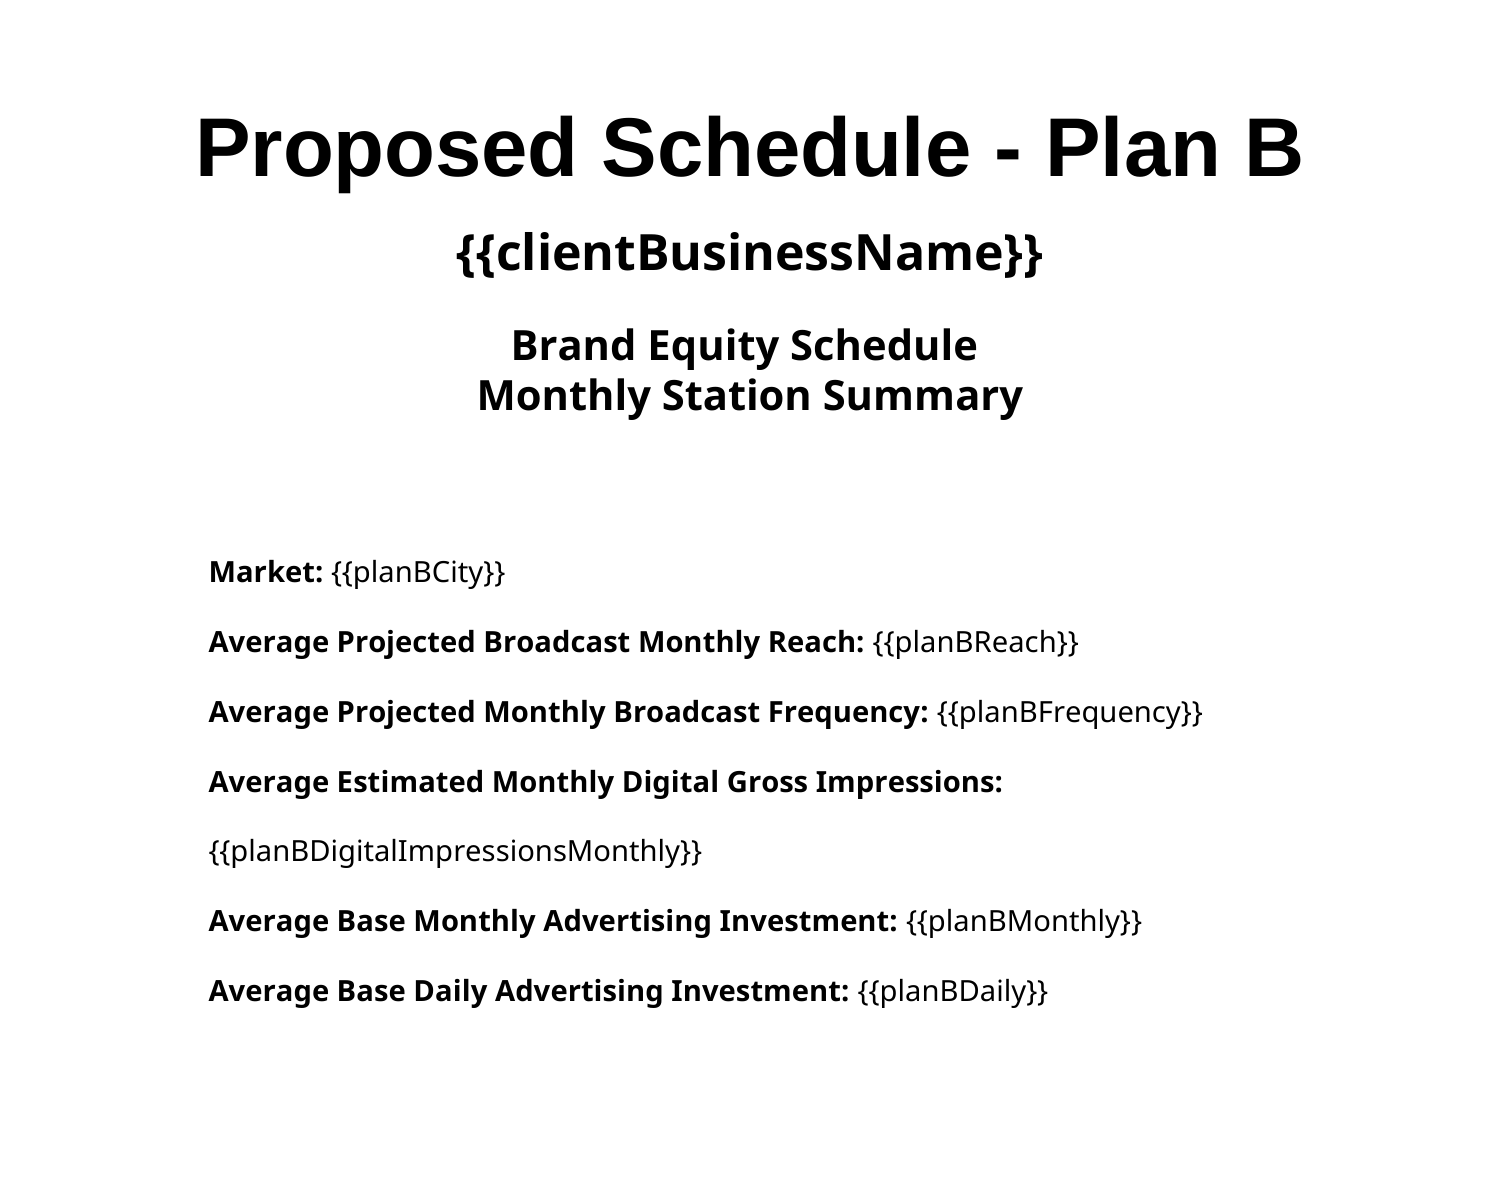

# Proposed Schedule - Plan B
{{clientBusinessName}}
Brand Equity Schedule
Monthly Station Summary
Market: {{planBCity}}
Average Projected Broadcast Monthly Reach: {{planBReach}}
Average Projected Monthly Broadcast Frequency: {{planBFrequency}}
Average Estimated Monthly Digital Gross Impressions: {{planBDigitalImpressionsMonthly}}
Average Base Monthly Advertising Investment: {{planBMonthly}}
Average Base Daily Advertising Investment: {{planBDaily}}